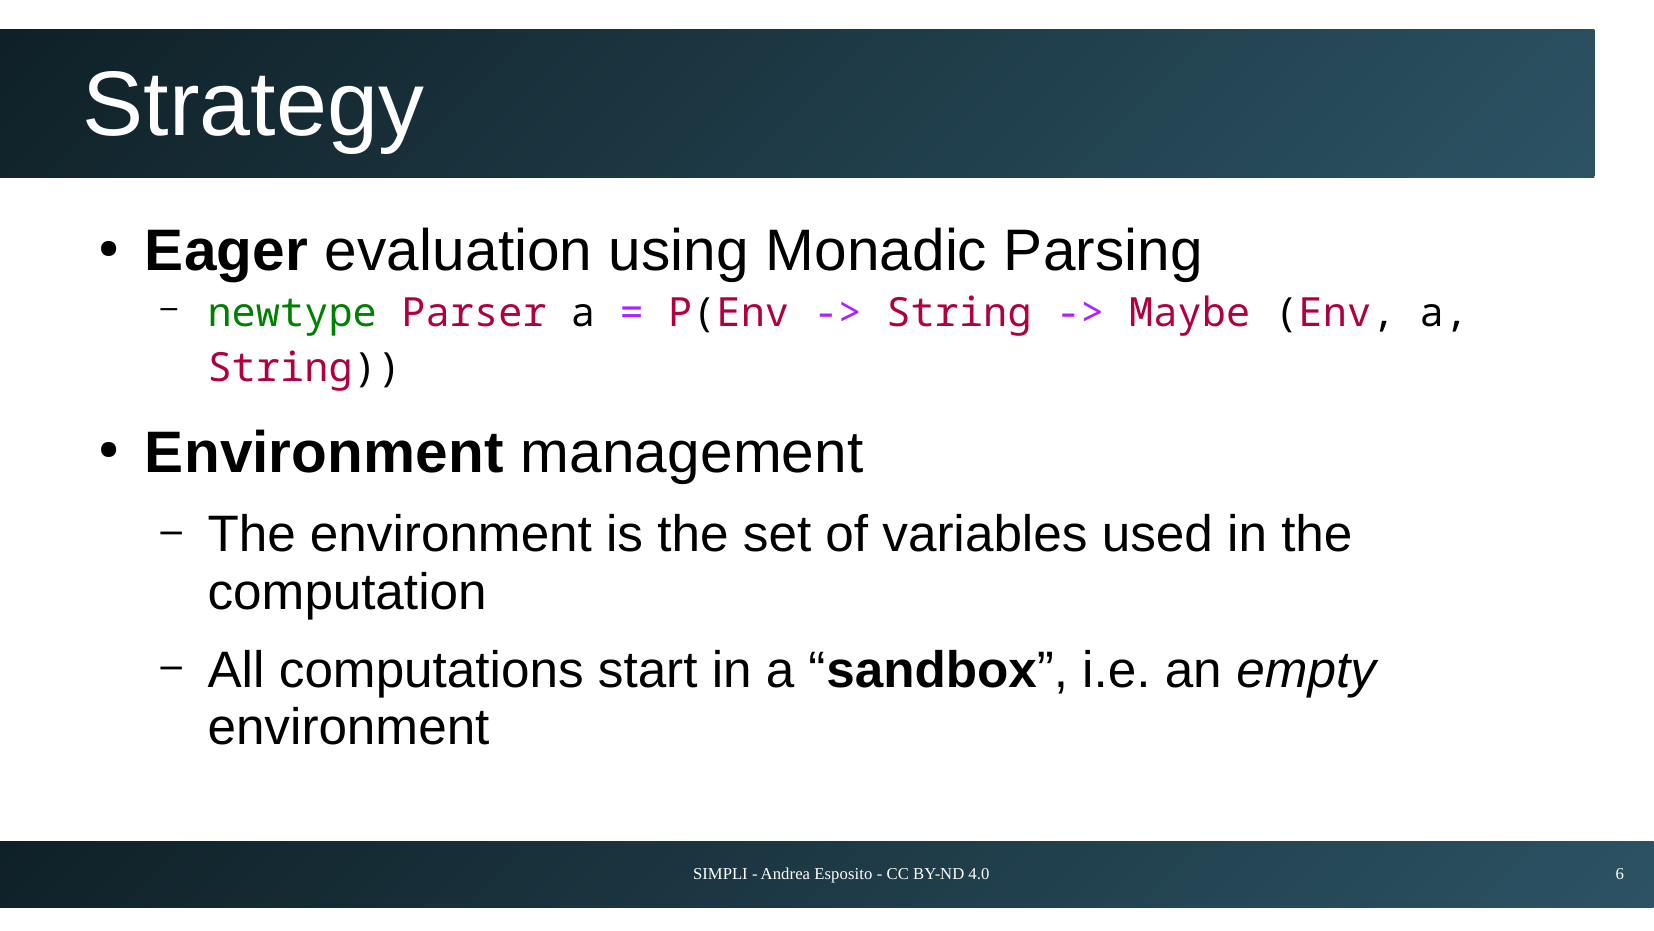

# Strategy
Eager evaluation using Monadic Parsing
newtype Parser a = P(Env -> String -> Maybe (Env, a, String))
Environment management
The environment is the set of variables used in the computation
All computations start in a “sandbox”, i.e. an empty environment
SIMPLI - Andrea Esposito - CC BY-ND 4.0
6